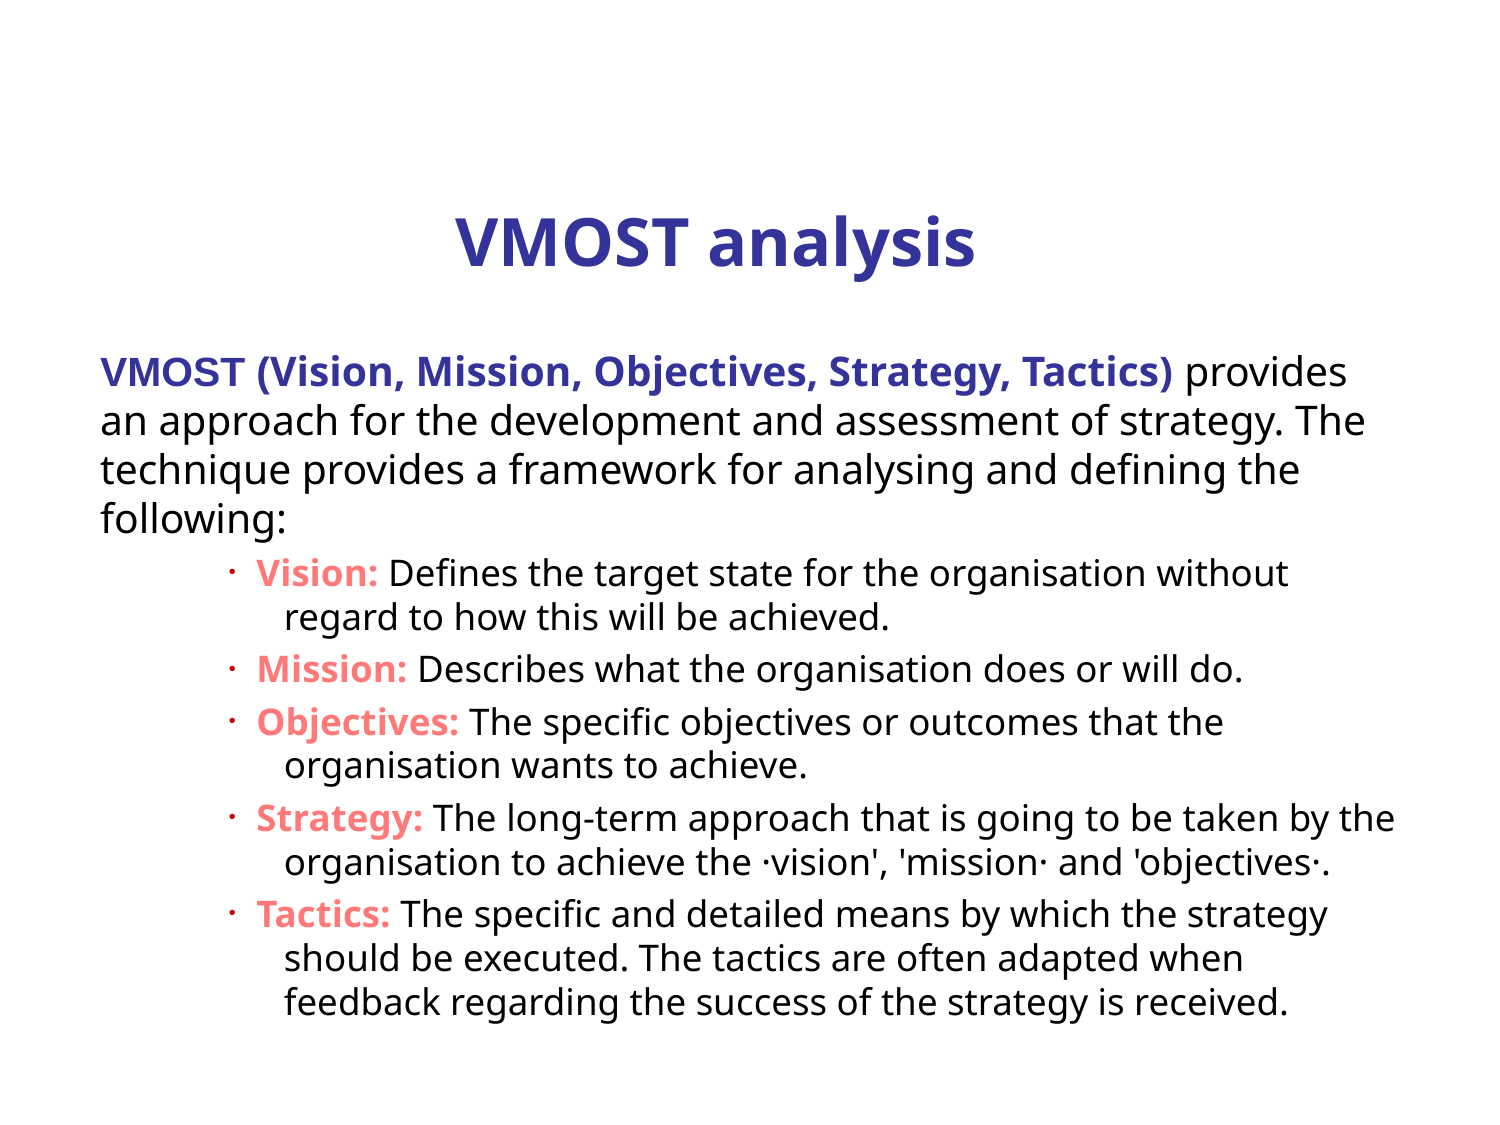

# VMOST analysis
VMOST (Vision, Mission, Objectives, Strategy, Tactics) provides an approach for the development and assessment of strategy. The technique provides a framework for analysing and defining the following:
Vision: Defines the target state for the organisation without regard to how this will be achieved.
Mission: Describes what the organisation does or will do.
Objectives: The specific objectives or outcomes that the organisation wants to achieve.
Strategy: The long-term approach that is going to be taken by the organisation to achieve the ·vision', 'mission· and 'objectives·.
Tactics: The specific and detailed means by which the strategy should be executed. The tactics are often adapted when feedback regarding the success of the strategy is received.